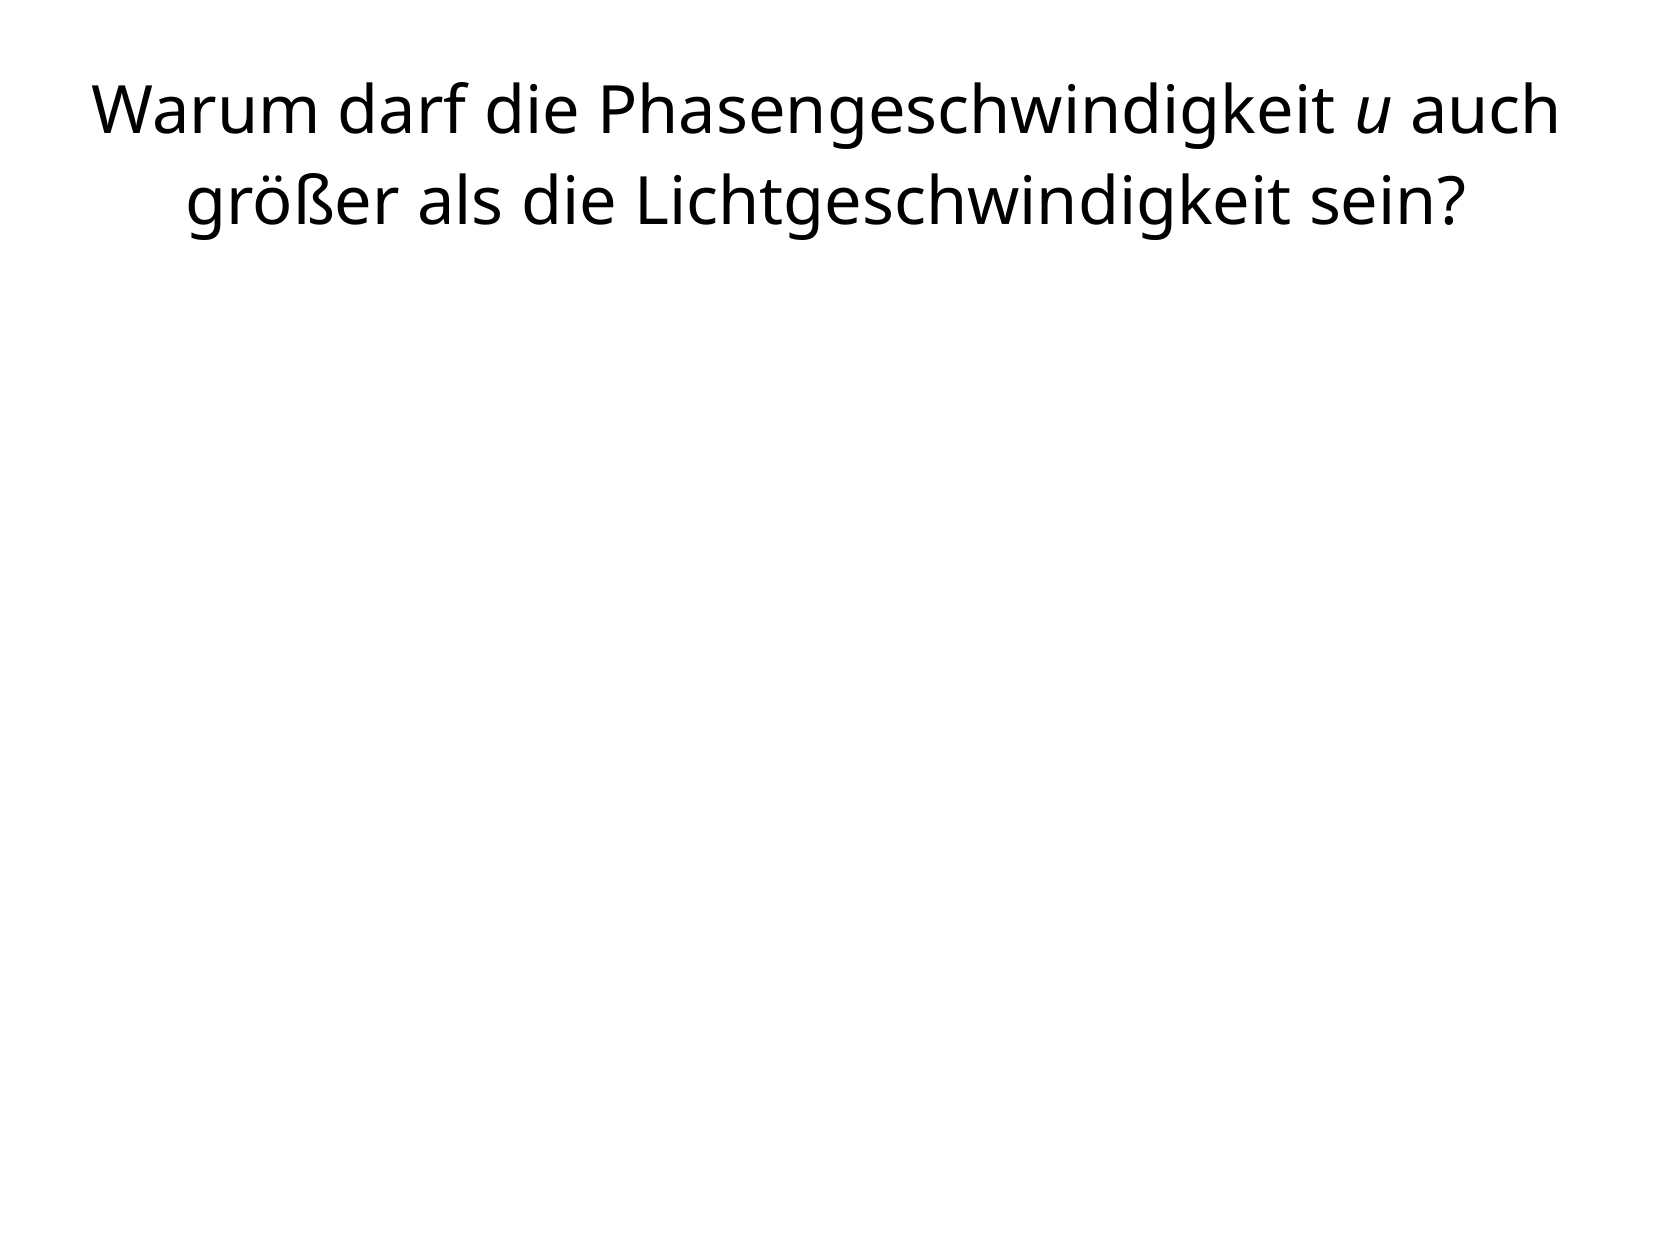

# Warum darf die Phasengeschwindigkeit u auch größer als die Lichtgeschwindigkeit sein?